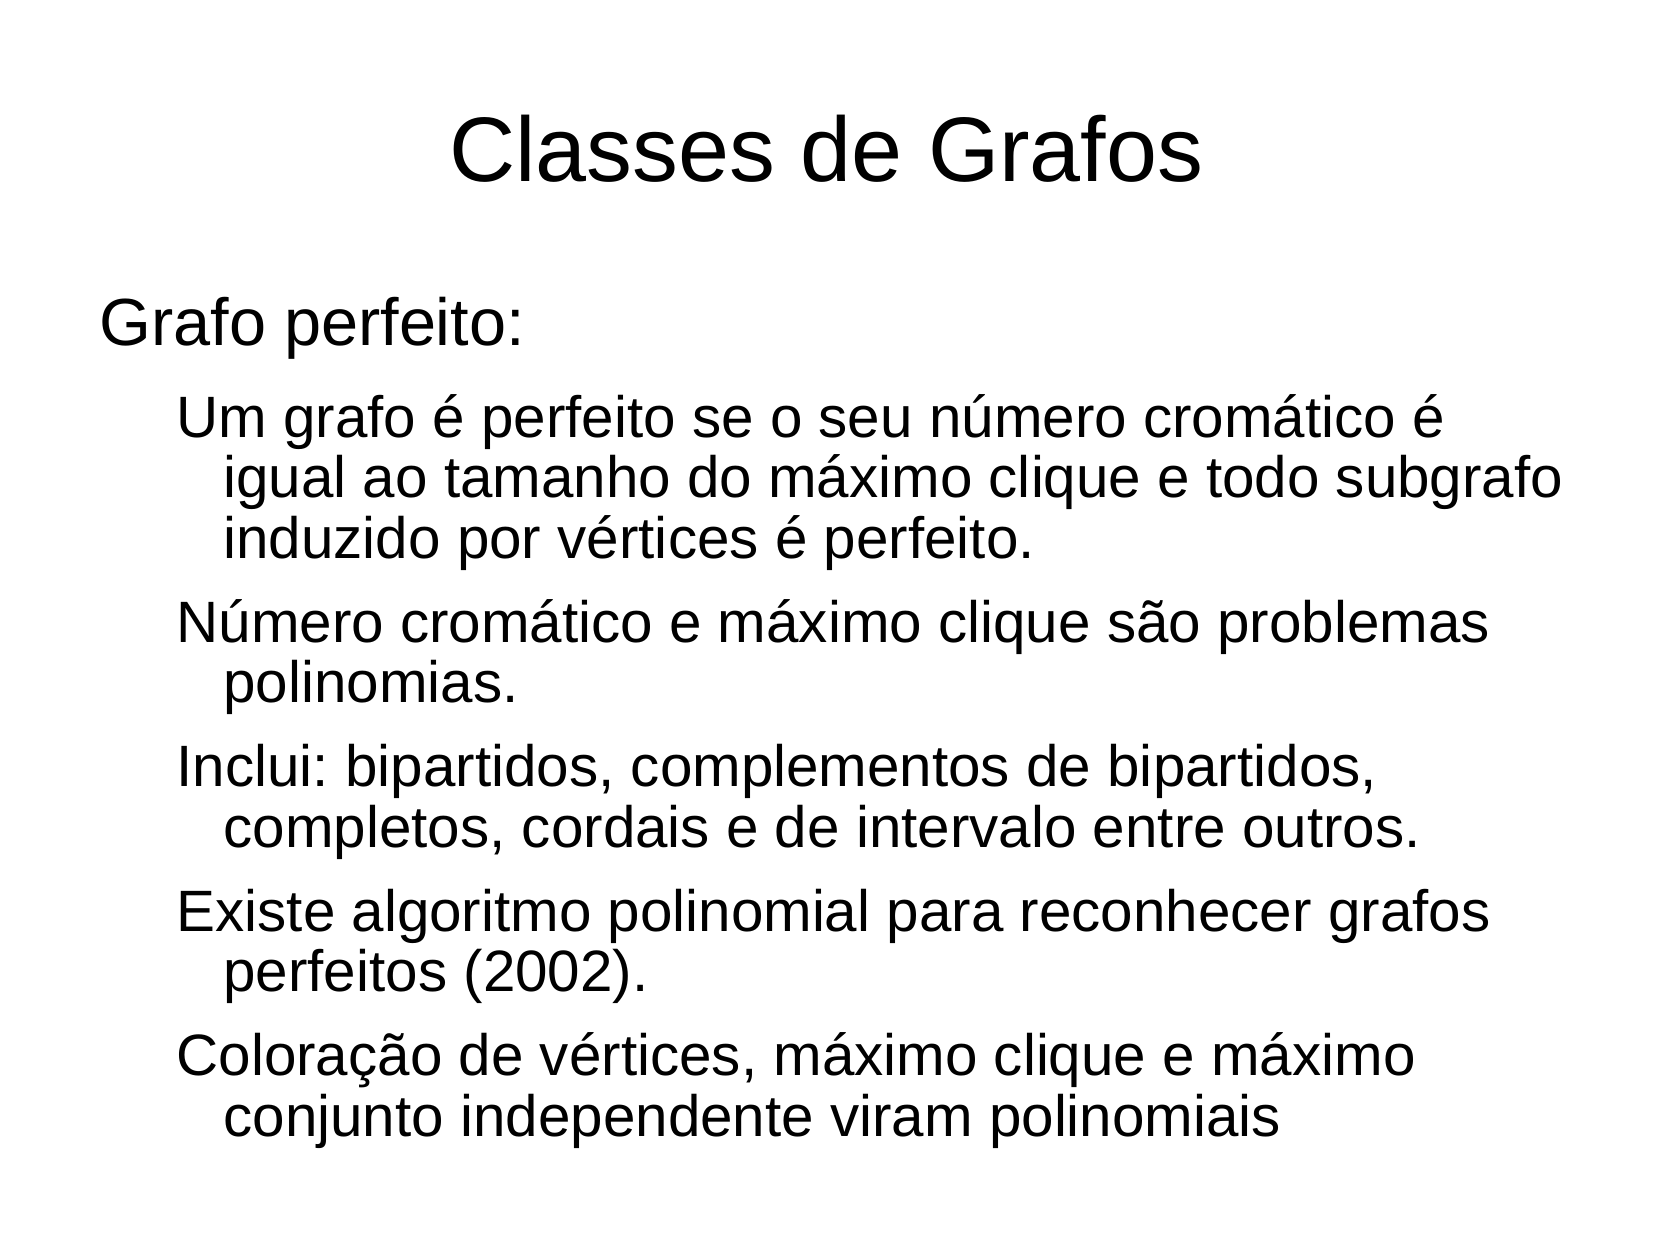

# Classes de Grafos
Grafo perfeito:
Um grafo é perfeito se o seu número cromático é igual ao tamanho do máximo clique e todo subgrafo induzido por vértices é perfeito.
Número cromático e máximo clique são problemas polinomias.
Inclui: bipartidos, complementos de bipartidos, completos, cordais e de intervalo entre outros.
Existe algoritmo polinomial para reconhecer grafos perfeitos (2002).
Coloração de vértices, máximo clique e máximo conjunto independente viram polinomiais